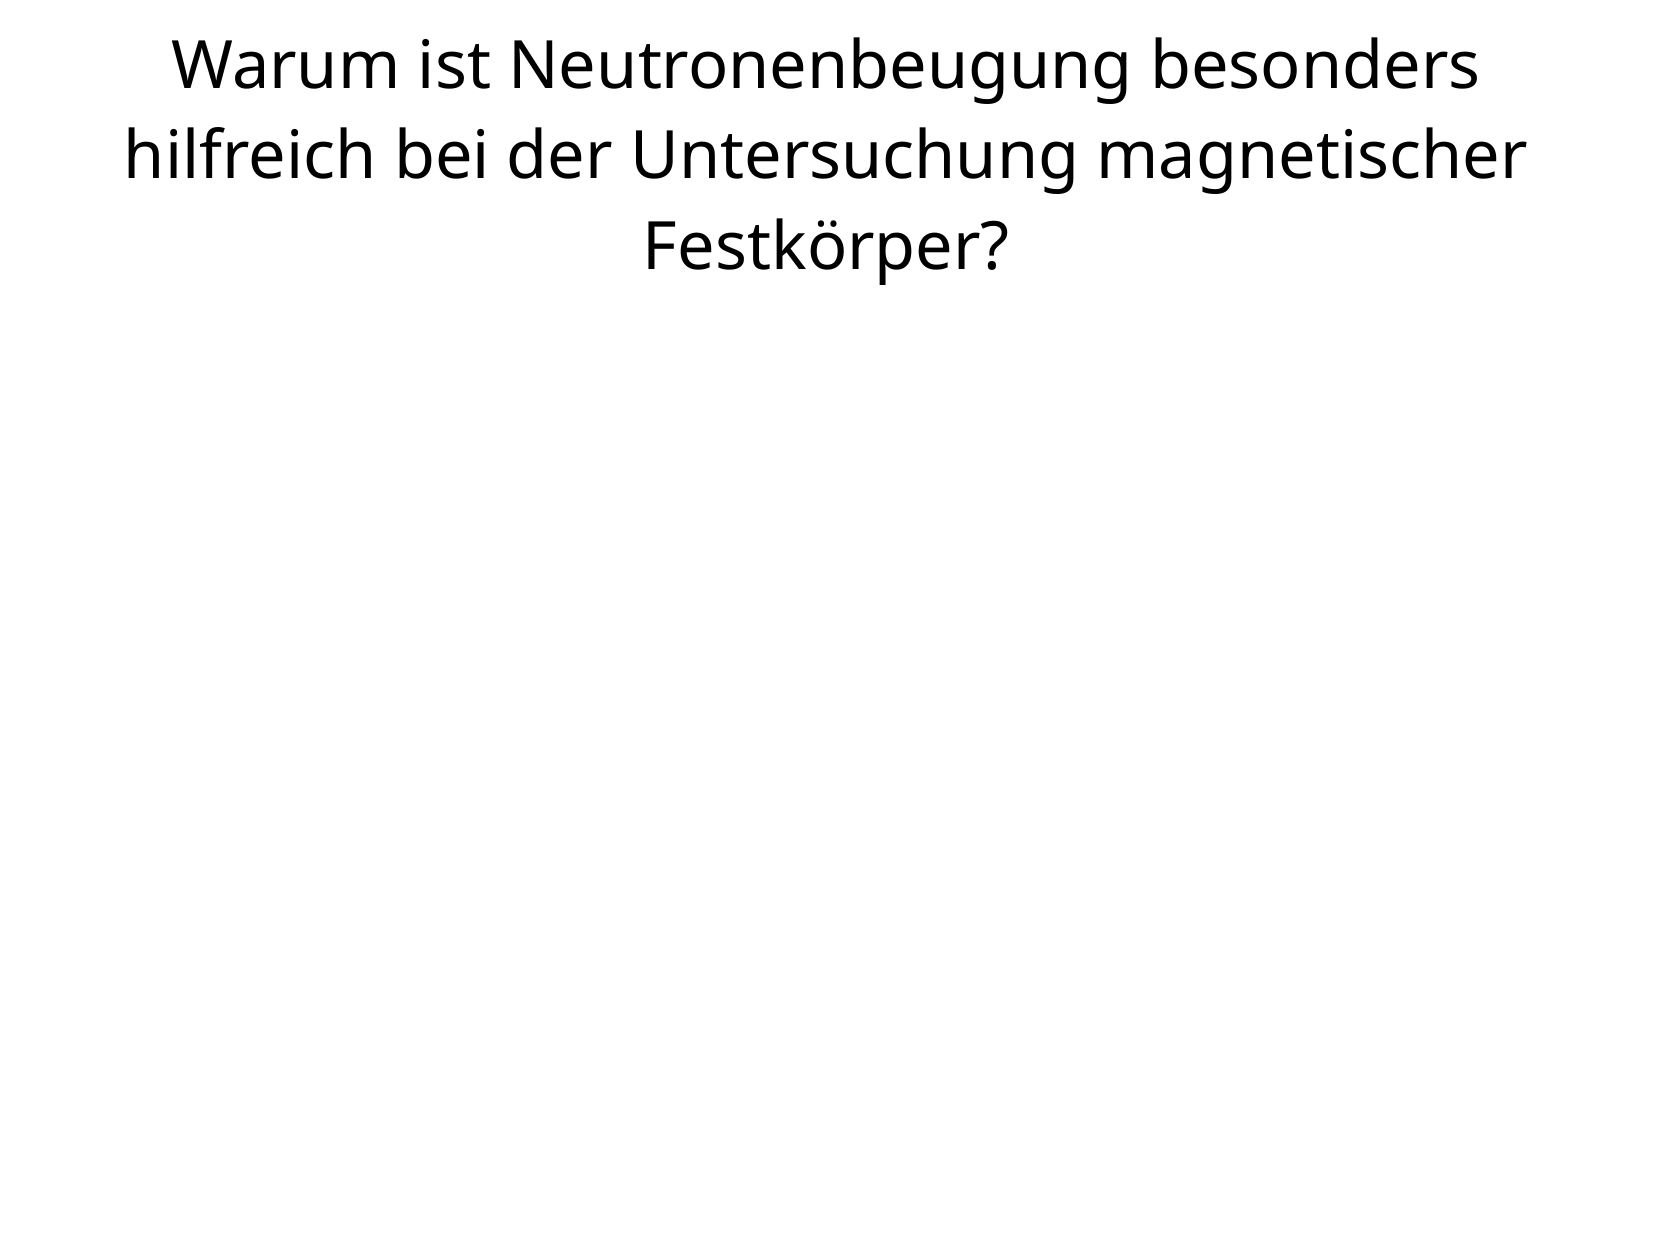

# Warum ist Neutronenbeugung besonders hilfreich bei der Untersuchung magnetischer Festkörper?